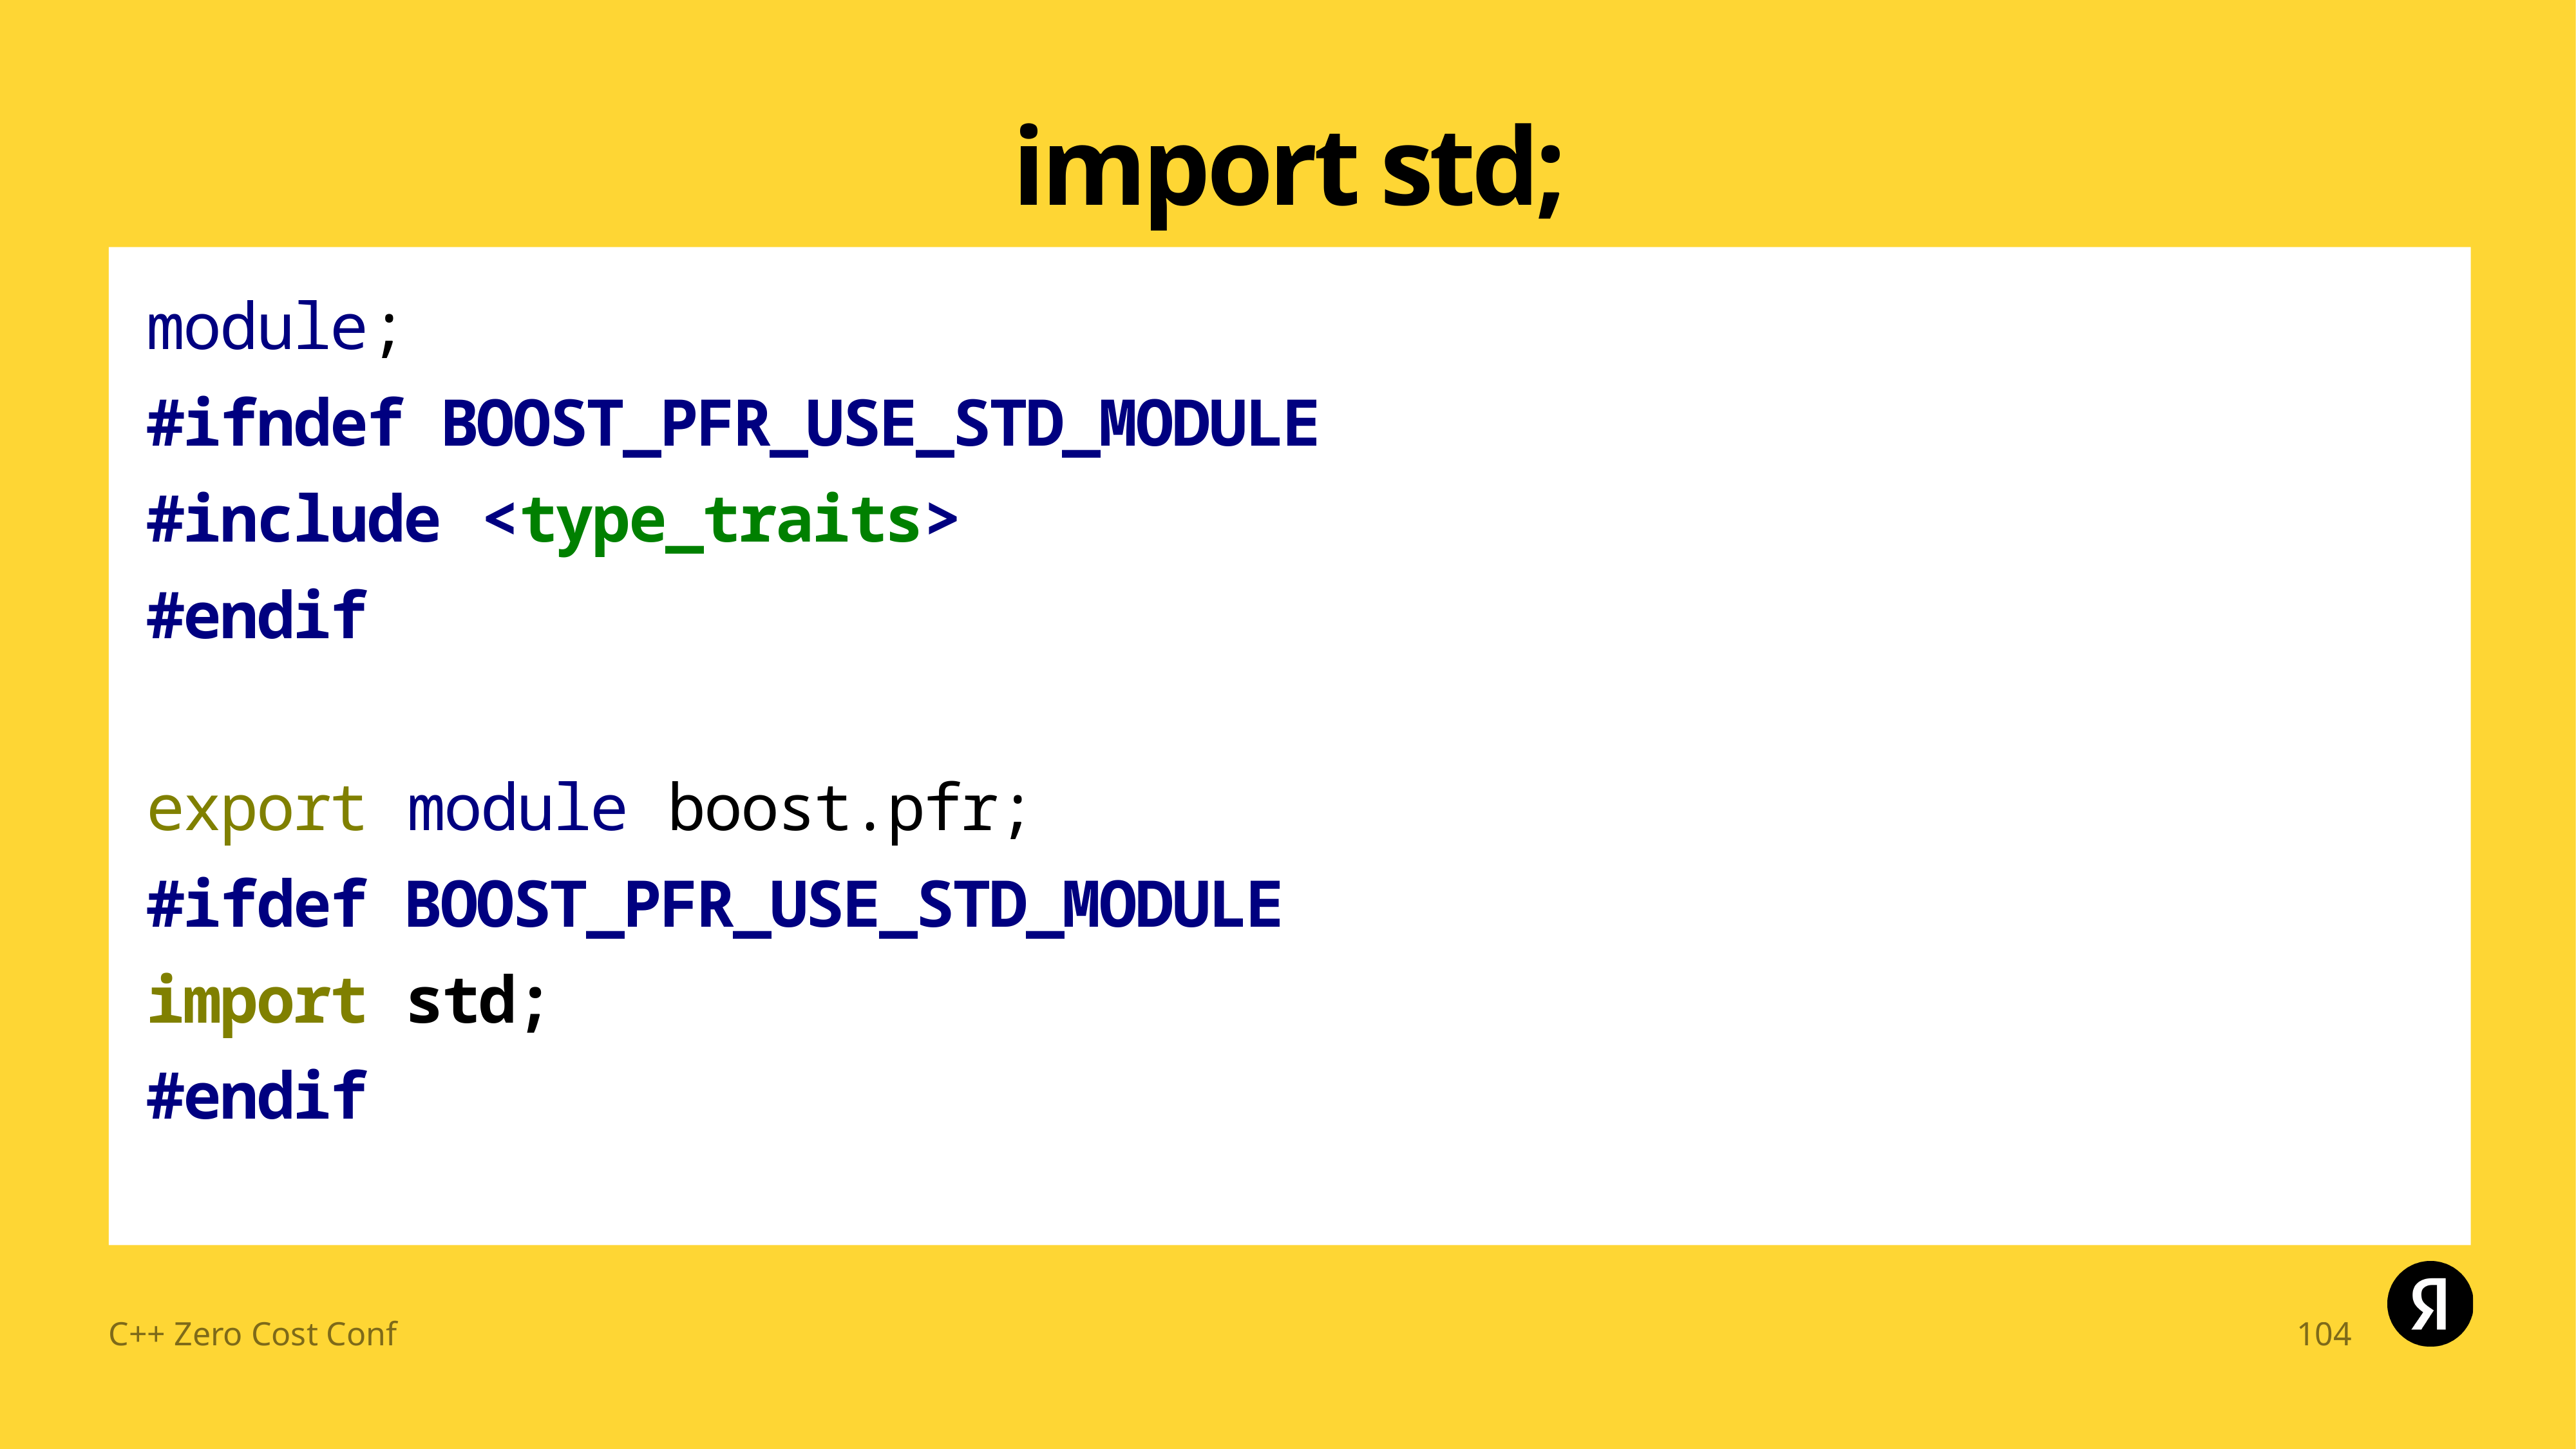

import std;
# module;
#ifndef BOOST_PFR_USE_STD_MODULE
#include <type_traits>
#endif
export module boost.pfr;
#ifdef BOOST_PFR_USE_STD_MODULE
import std;
#endif
C++ Zero Cost Conf
104